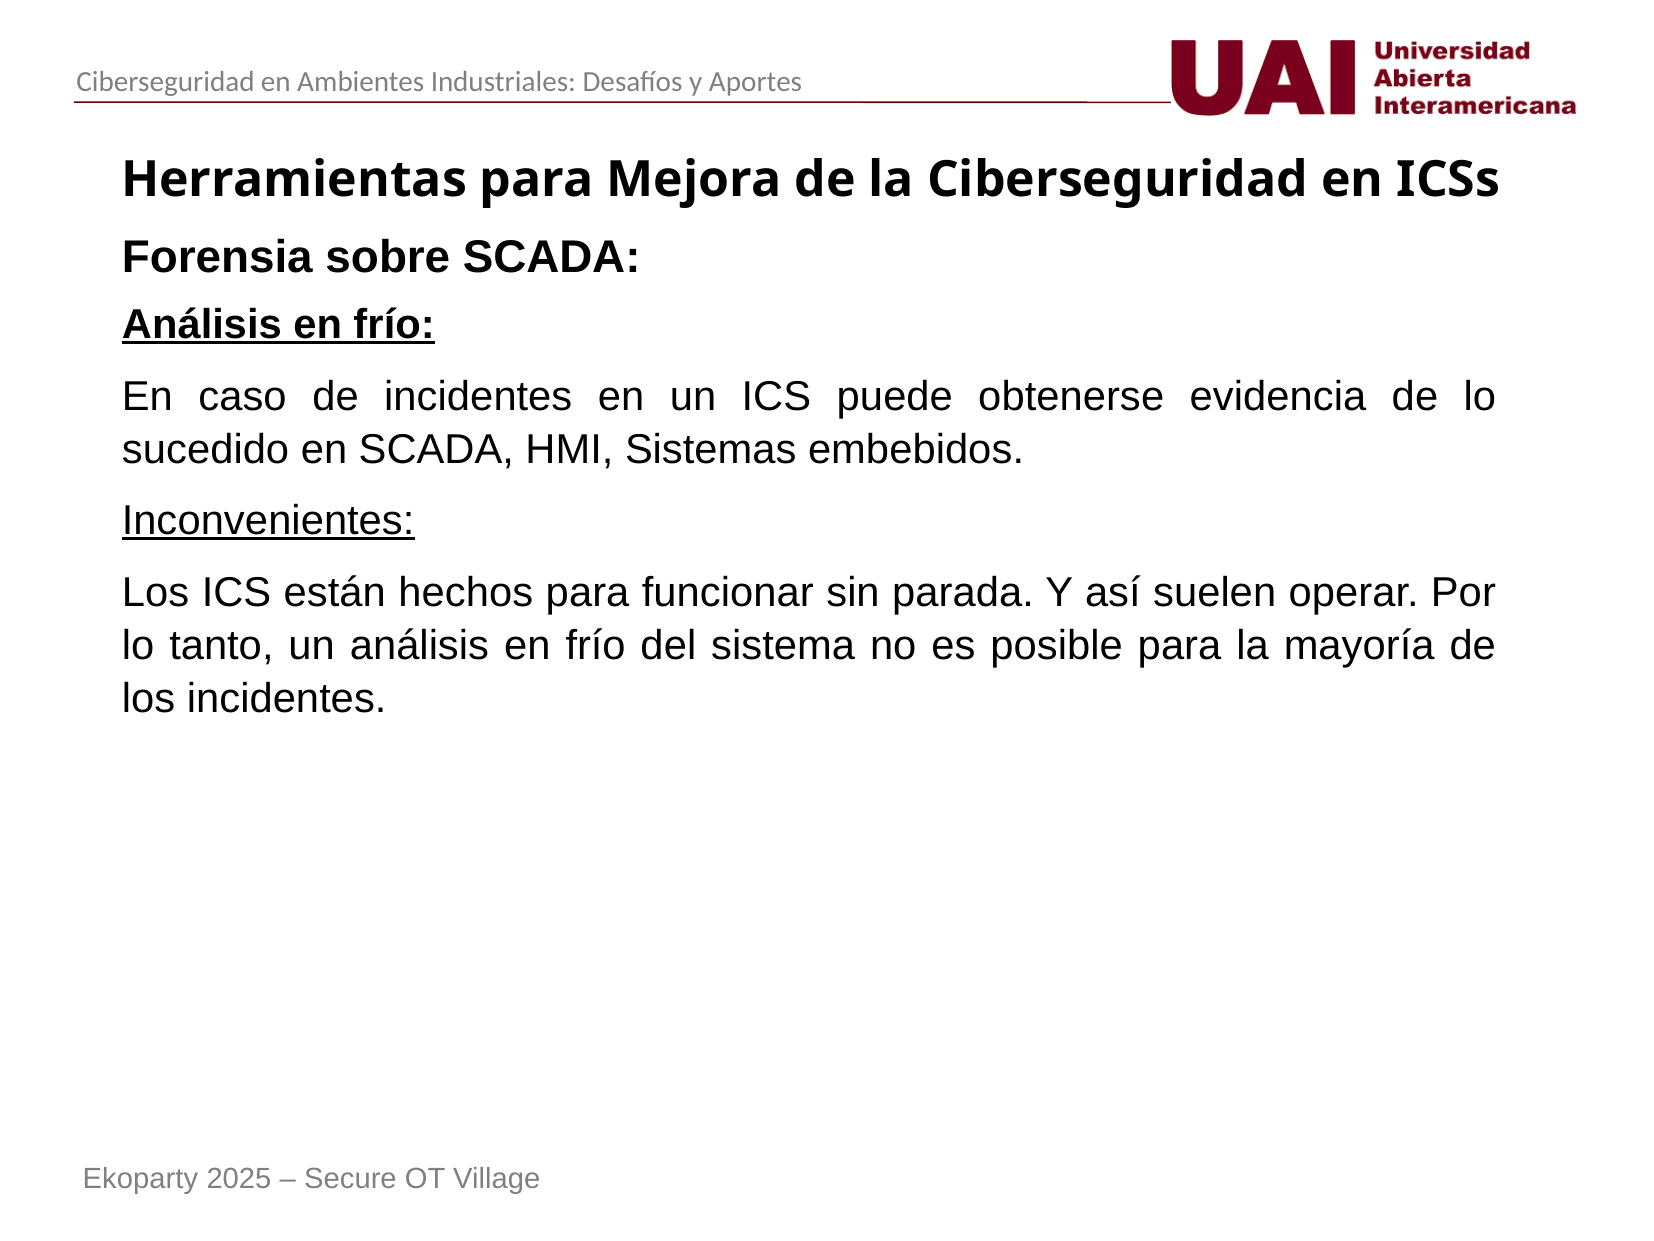

Herramientas para Mejora de la Ciberseguridad en ICSs
Forensia sobre SCADA:
Análisis en frío:
En caso de incidentes en un ICS puede obtenerse evidencia de lo sucedido en SCADA, HMI, Sistemas embebidos.
Inconvenientes:
Los ICS están hechos para funcionar sin parada. Y así suelen operar. Por lo tanto, un análisis en frío del sistema no es posible para la mayoría de los incidentes.